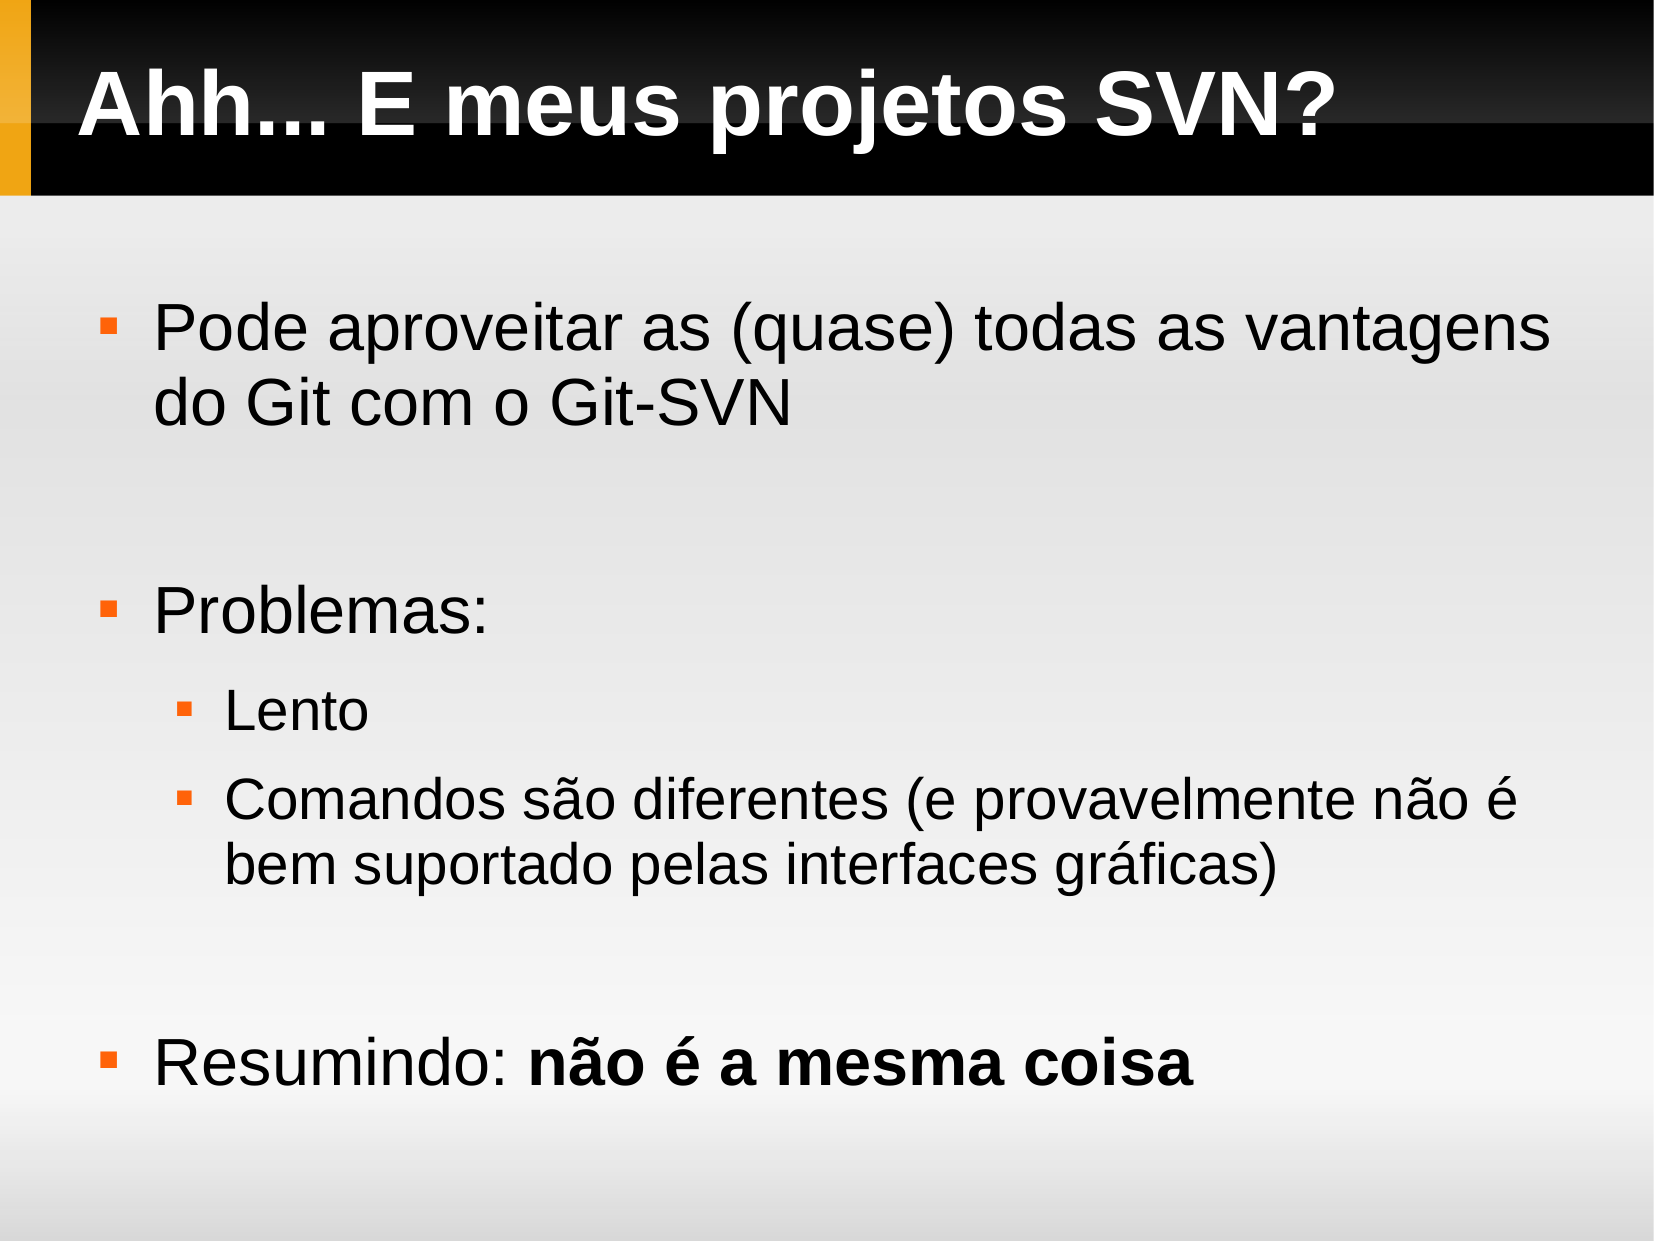

# Ahh... E meus projetos SVN?
Pode aproveitar as (quase) todas as vantagens do Git com o Git-SVN
Problemas:
Lento
Comandos são diferentes (e provavelmente não é bem suportado pelas interfaces gráficas)
Resumindo: não é a mesma coisa